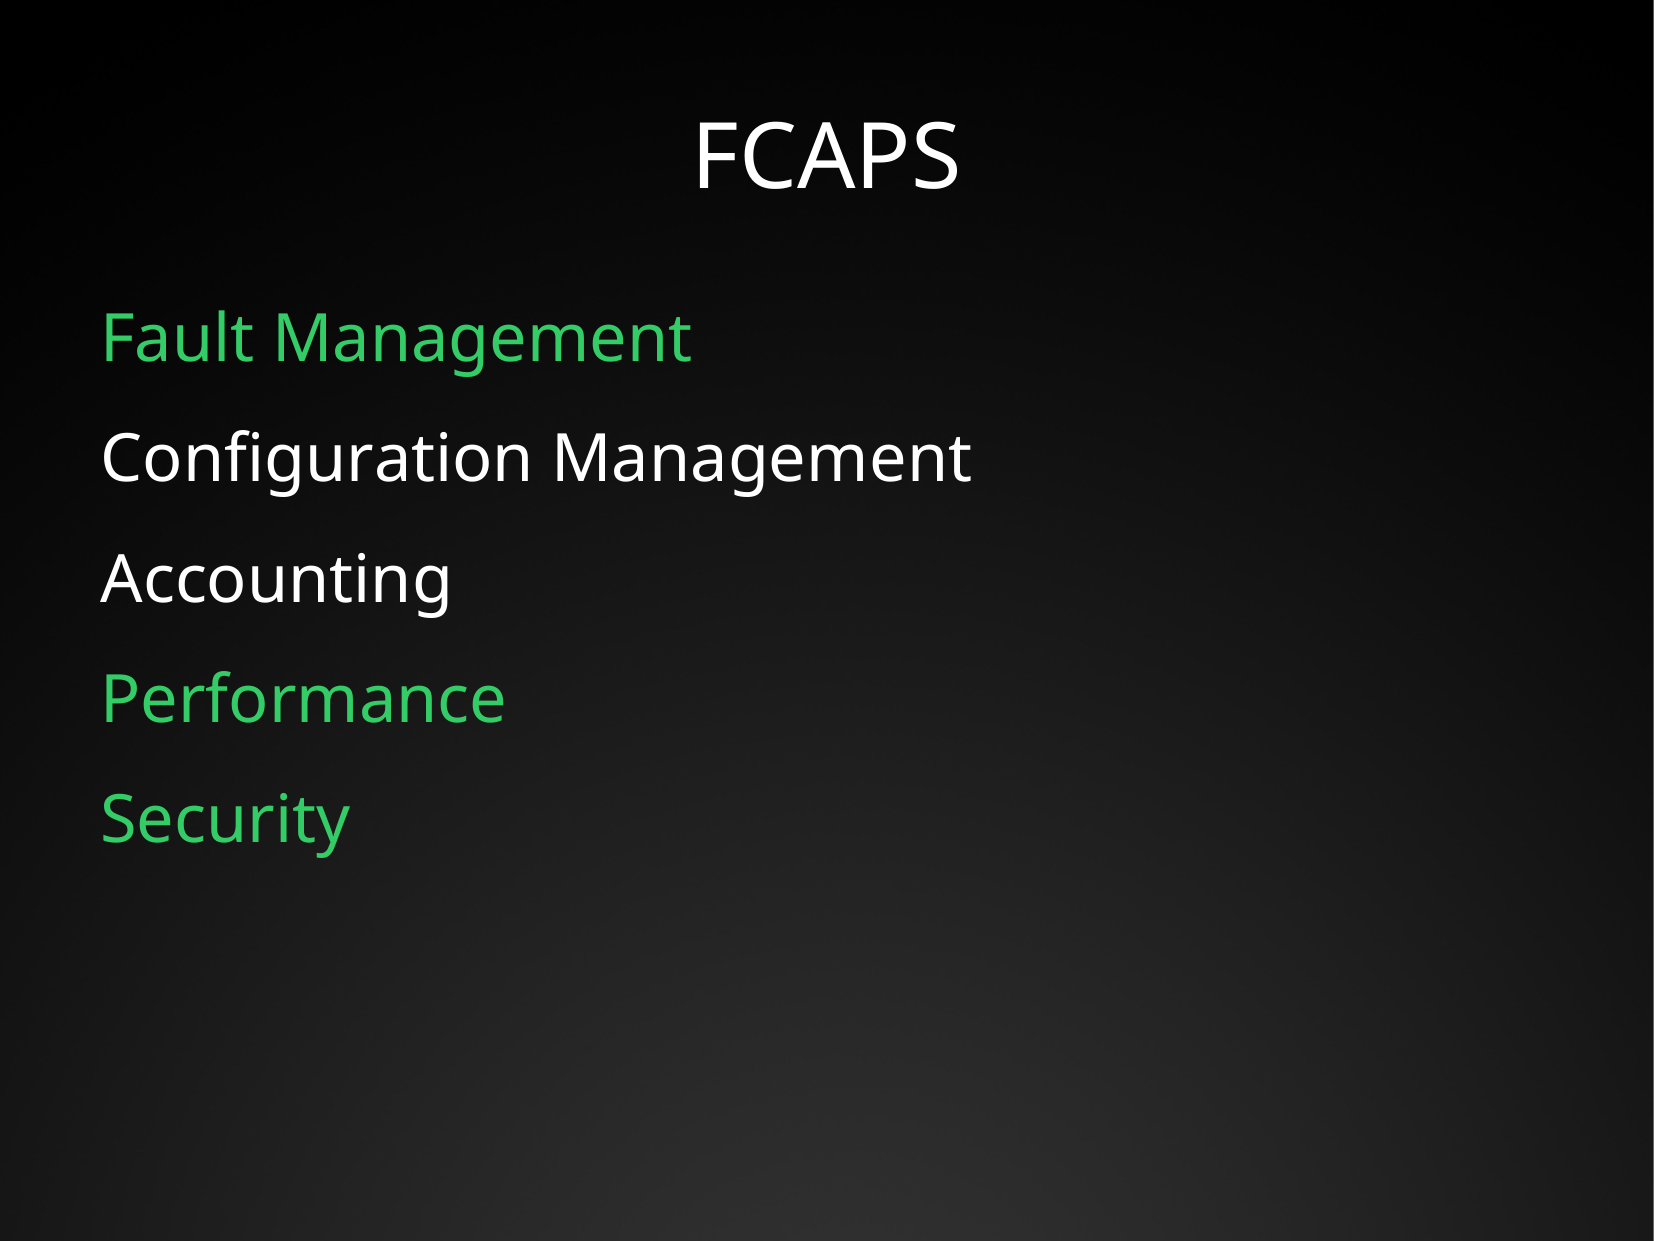

# FCAPS
Fault Management
Configuration Management
Accounting
Performance
Security